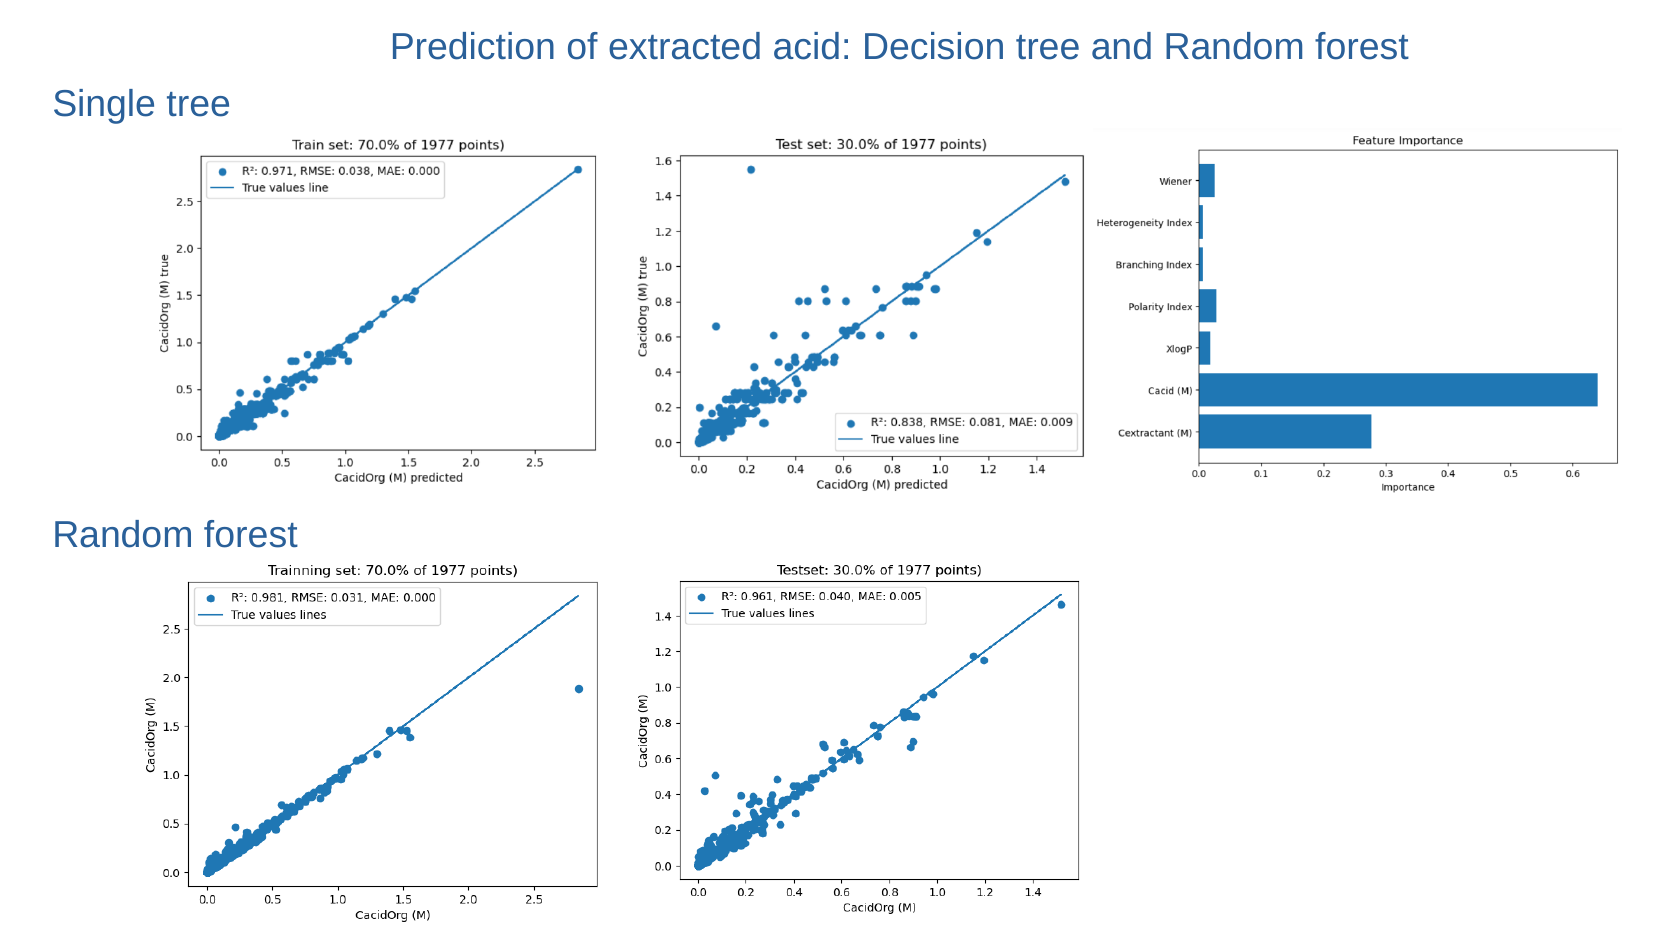

Prediction of extracted acid: Decision tree and Random forest
Single tree
Random forest